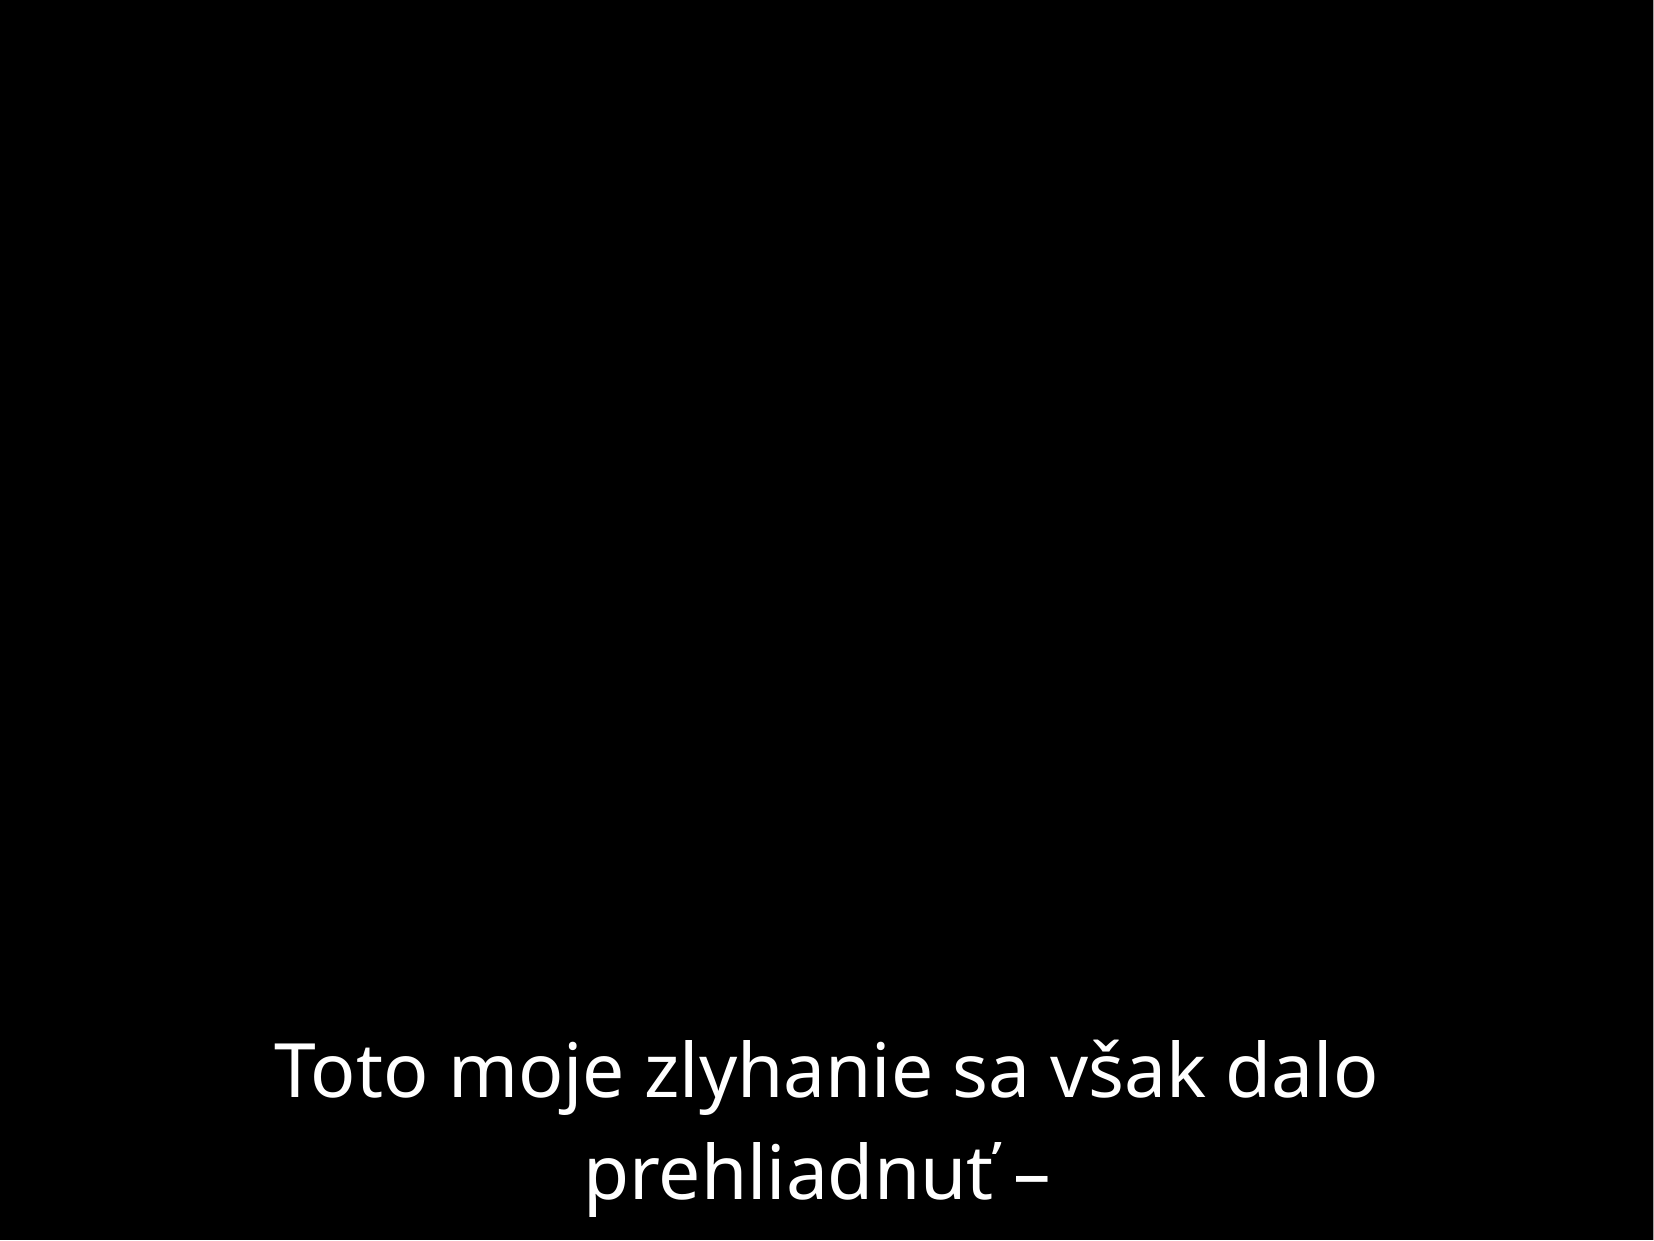

# Toto moje zlyhanie sa však dalo prehliadnuť –